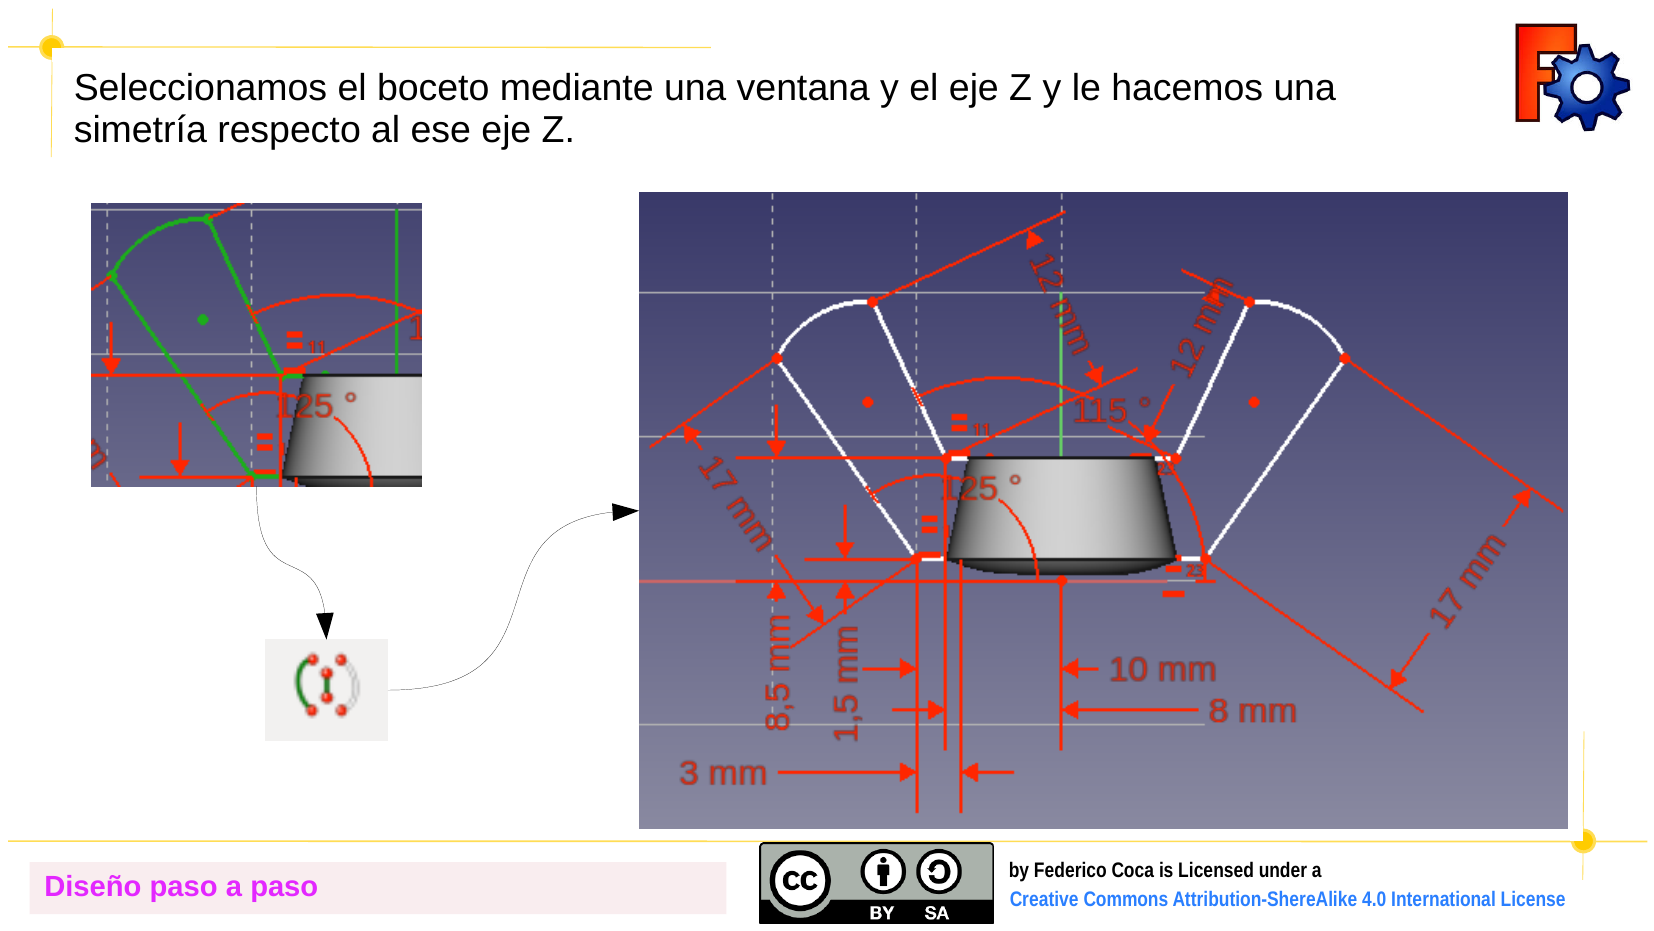

Seleccionamos el boceto mediante una ventana y el eje Z y le hacemos una simetría respecto al ese eje Z.
Diseño paso a paso